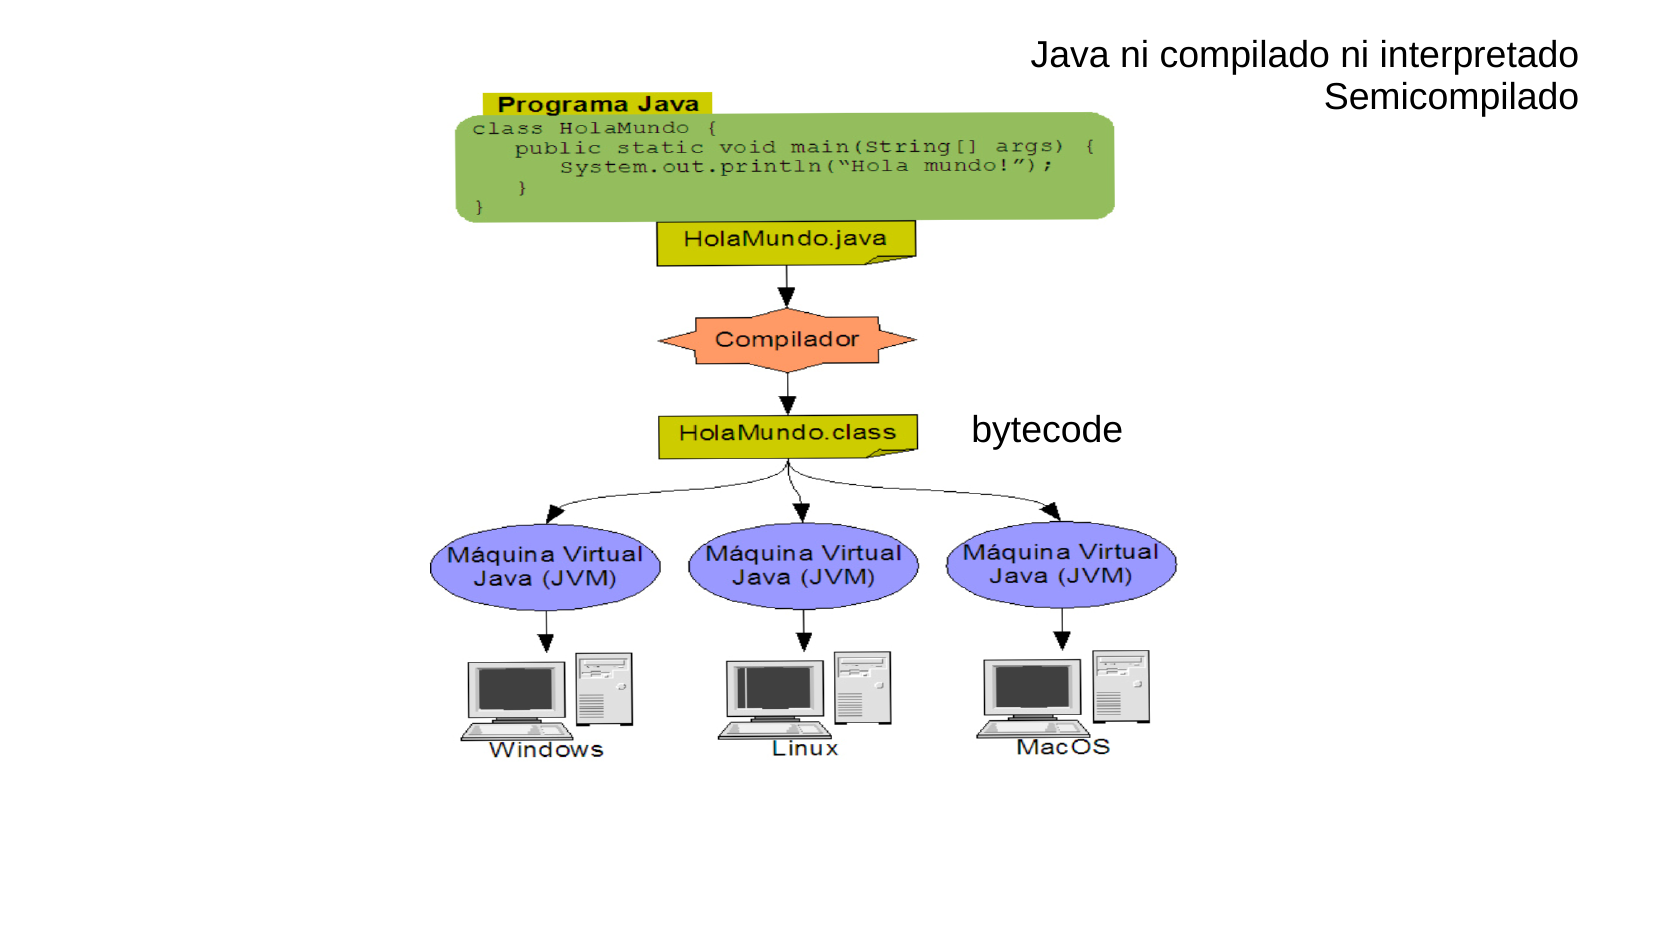

Java ni compilado ni interpretado
Semicompilado
bytecode